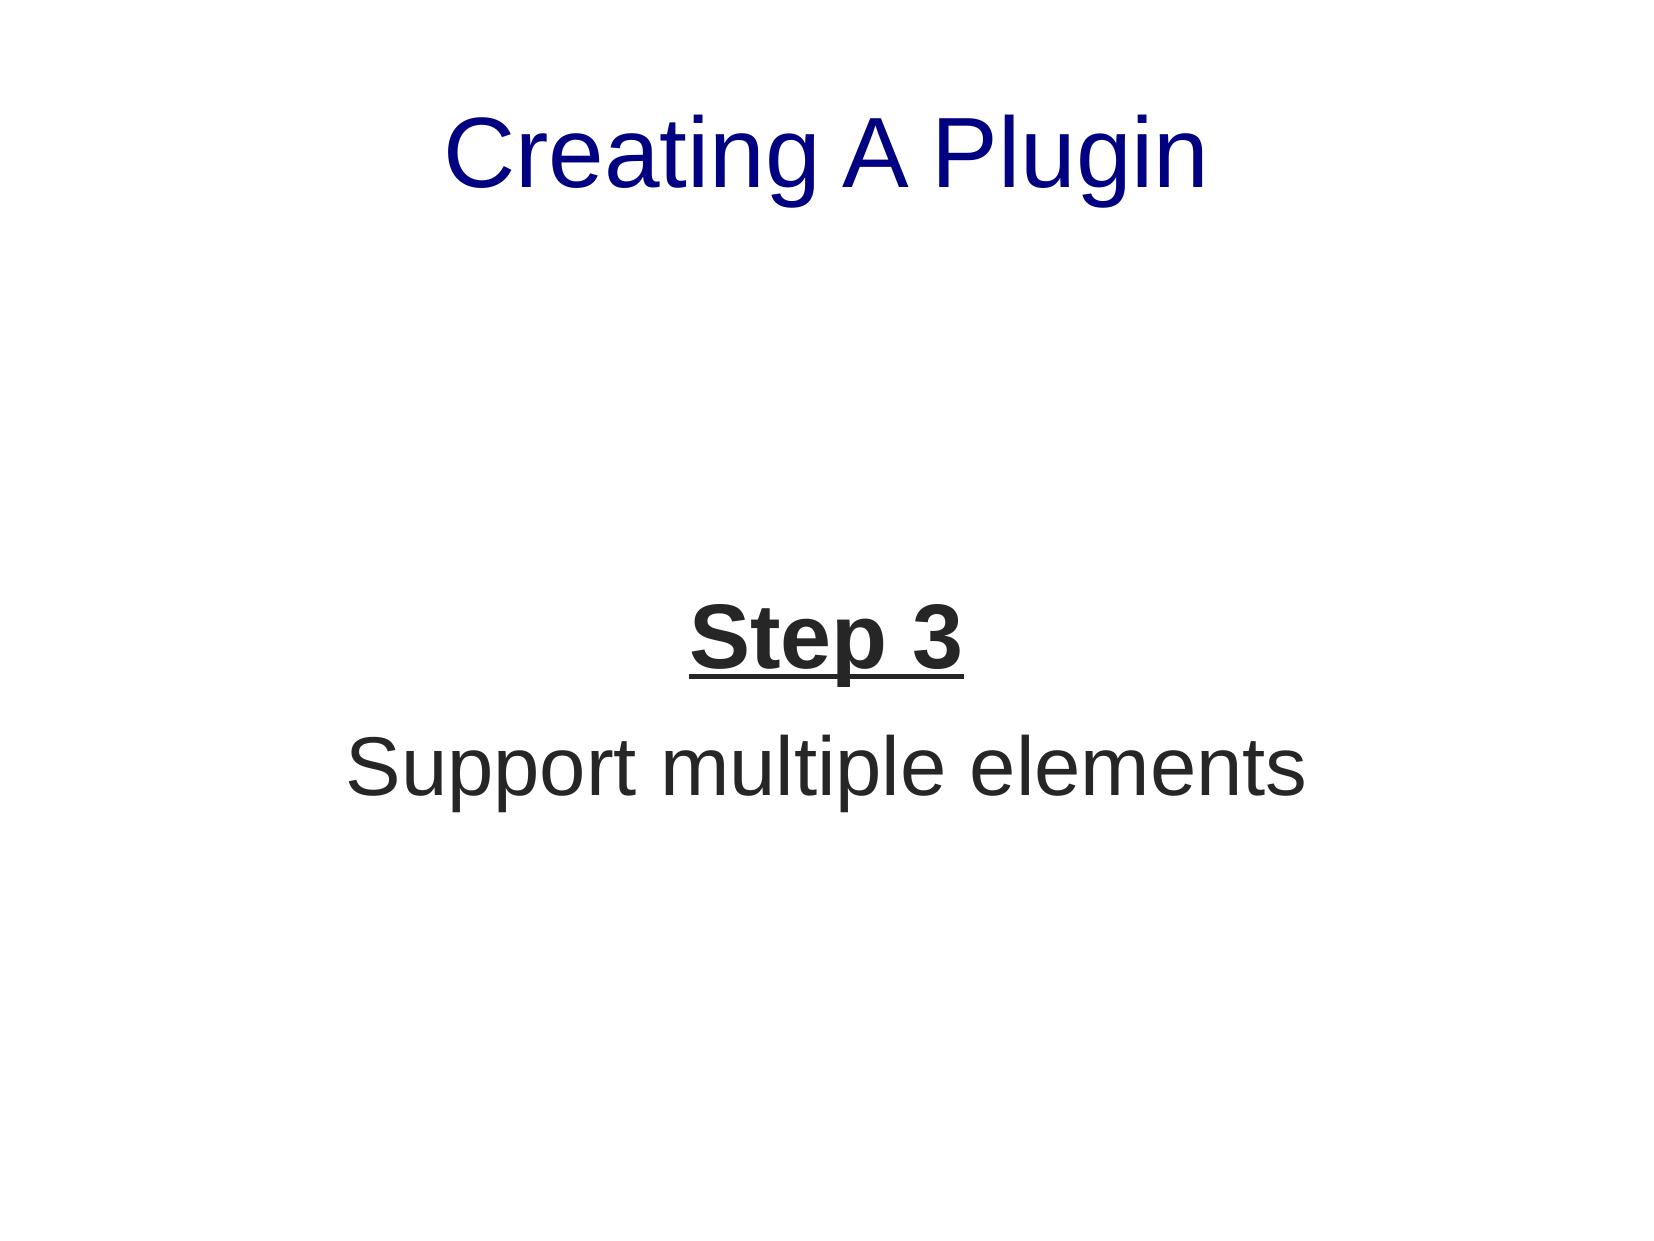

# Creating A Plugin
Step 3
Support multiple elements